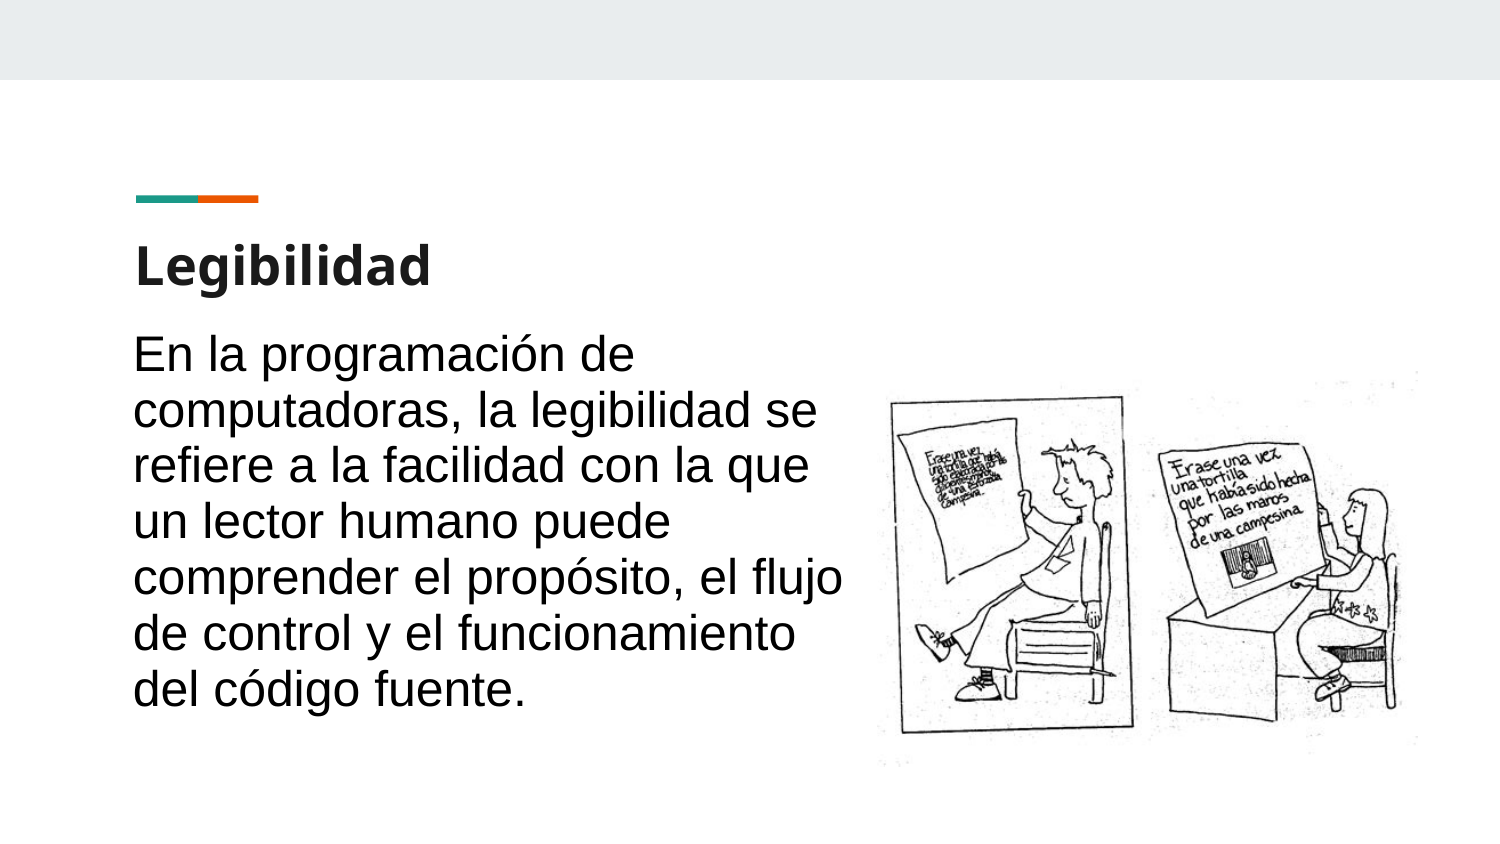

# Legibilidad
En la programación de computadoras, la legibilidad se refiere a la facilidad con la que un lector humano puede comprender el propósito, el flujo de control y el funcionamiento del código fuente.